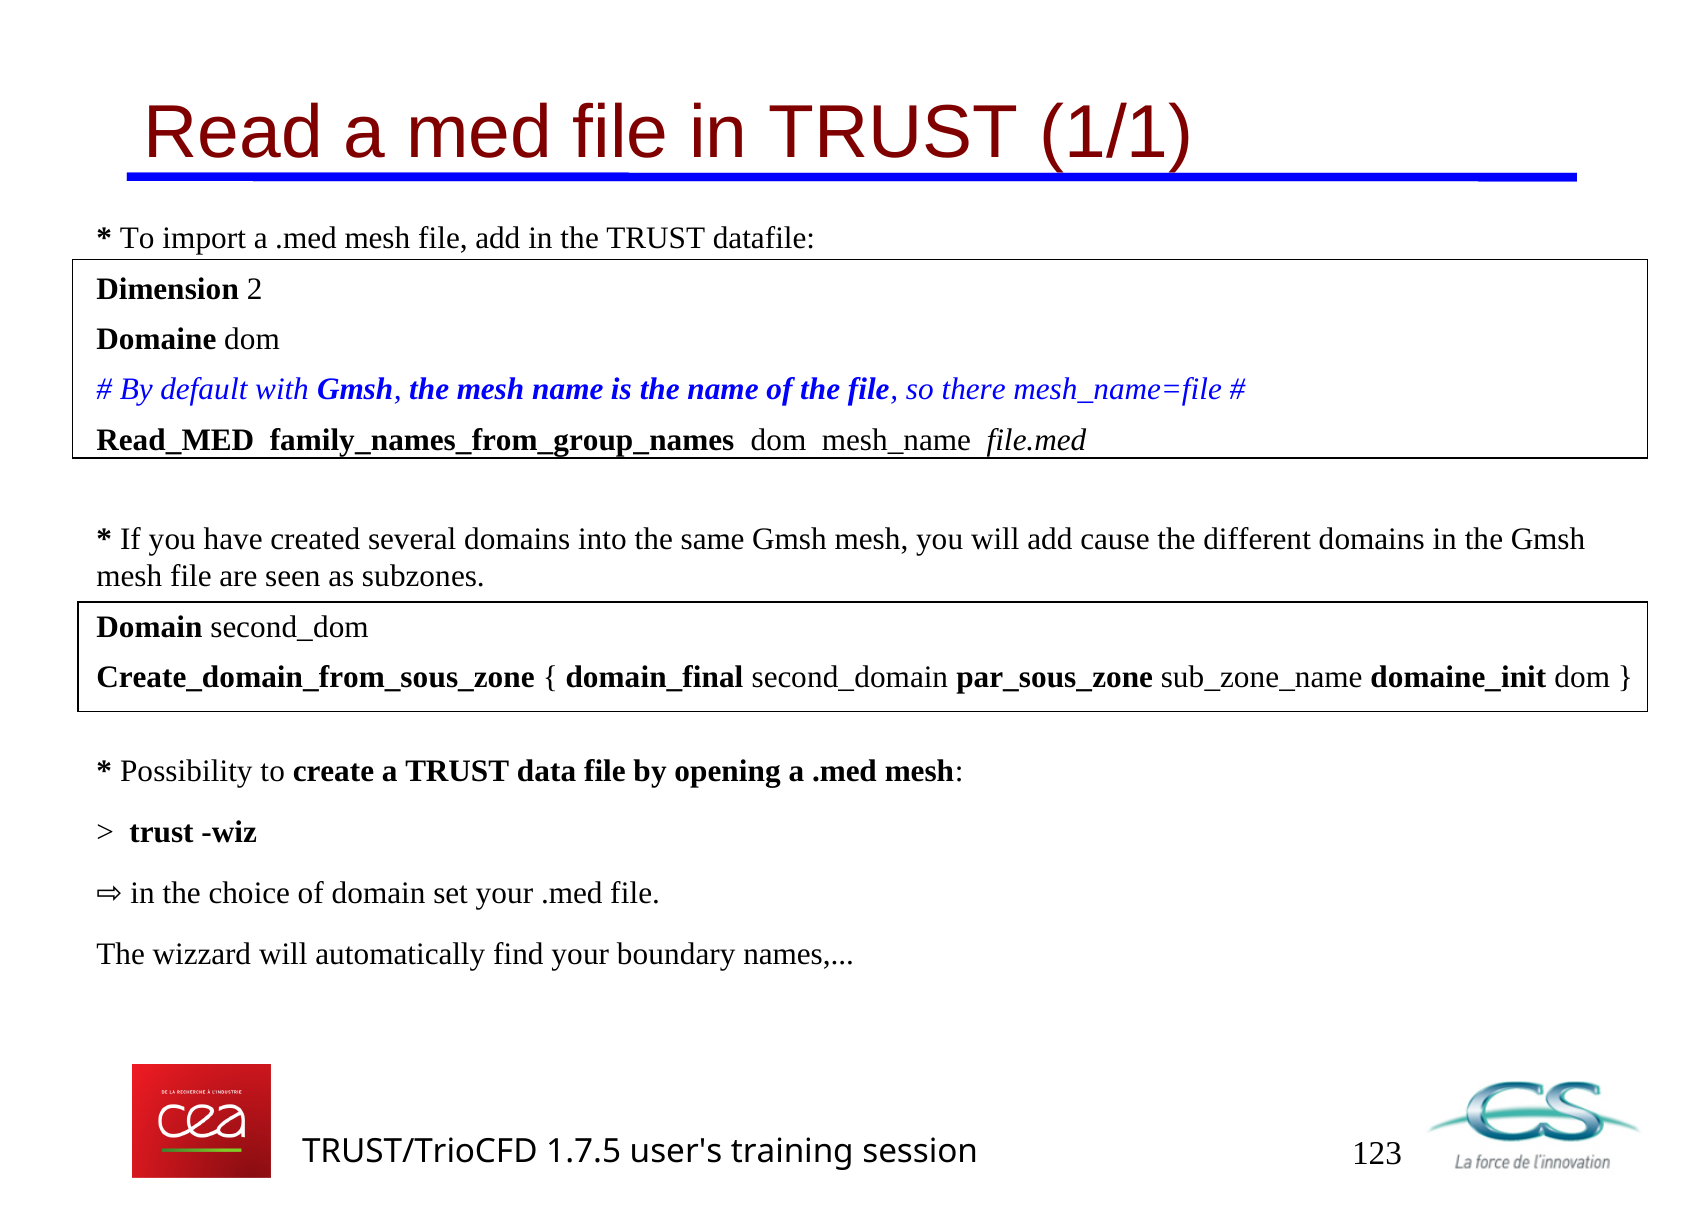

# Read a med file in TRUST (1/1)
* To import a .med mesh file, add in the TRUST datafile:
Dimension 2
Domaine dom
# By default with Gmsh, the mesh name is the name of the file, so there mesh_name=file #
Read_MED family_names_from_group_names dom mesh_name file.med
* If you have created several domains into the same Gmsh mesh, you will add cause the different domains in the Gmsh mesh file are seen as subzones.
Domain second_dom
Create_domain_from_sous_zone { domain_final second_domain par_sous_zone sub_zone_name domaine_init dom }
* Possibility to create a TRUST data file by opening a .med mesh:
> trust -wiz
⇨ in the choice of domain set your .med file.
The wizzard will automatically find your boundary names,...
TRUST/TrioCFD 1.7.5 user's training session
123